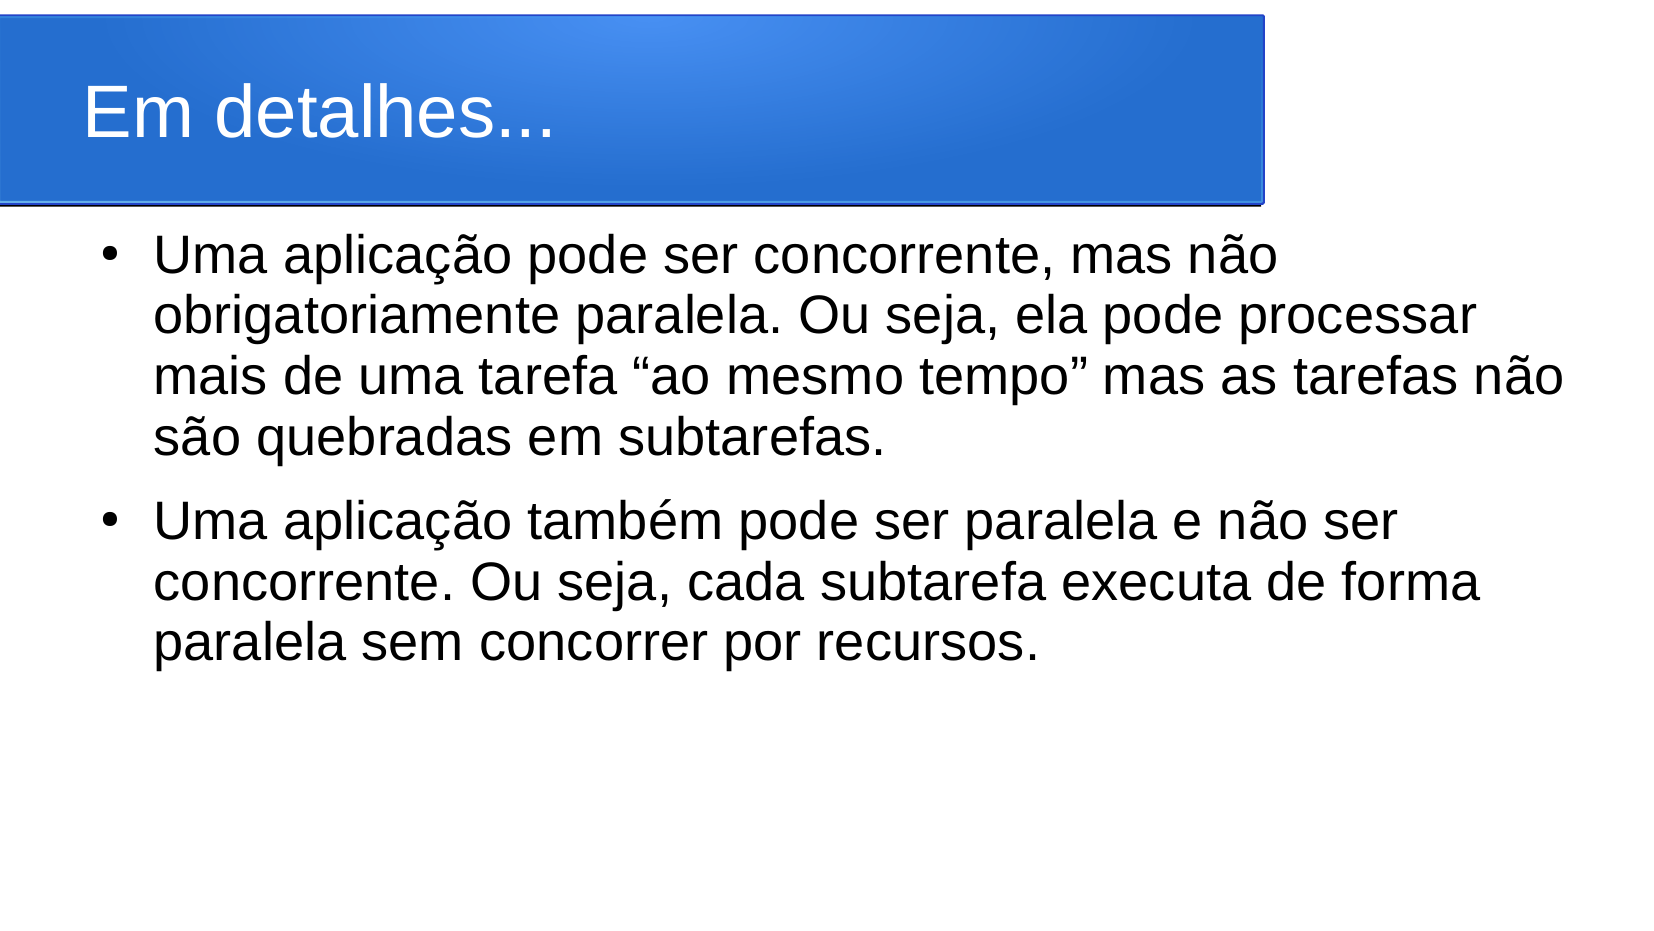

# Em detalhes...
Uma aplicação pode ser concorrente, mas não obrigatoriamente paralela. Ou seja, ela pode processar mais de uma tarefa “ao mesmo tempo” mas as tarefas não são quebradas em subtarefas.
Uma aplicação também pode ser paralela e não ser concorrente. Ou seja, cada subtarefa executa de forma paralela sem concorrer por recursos.